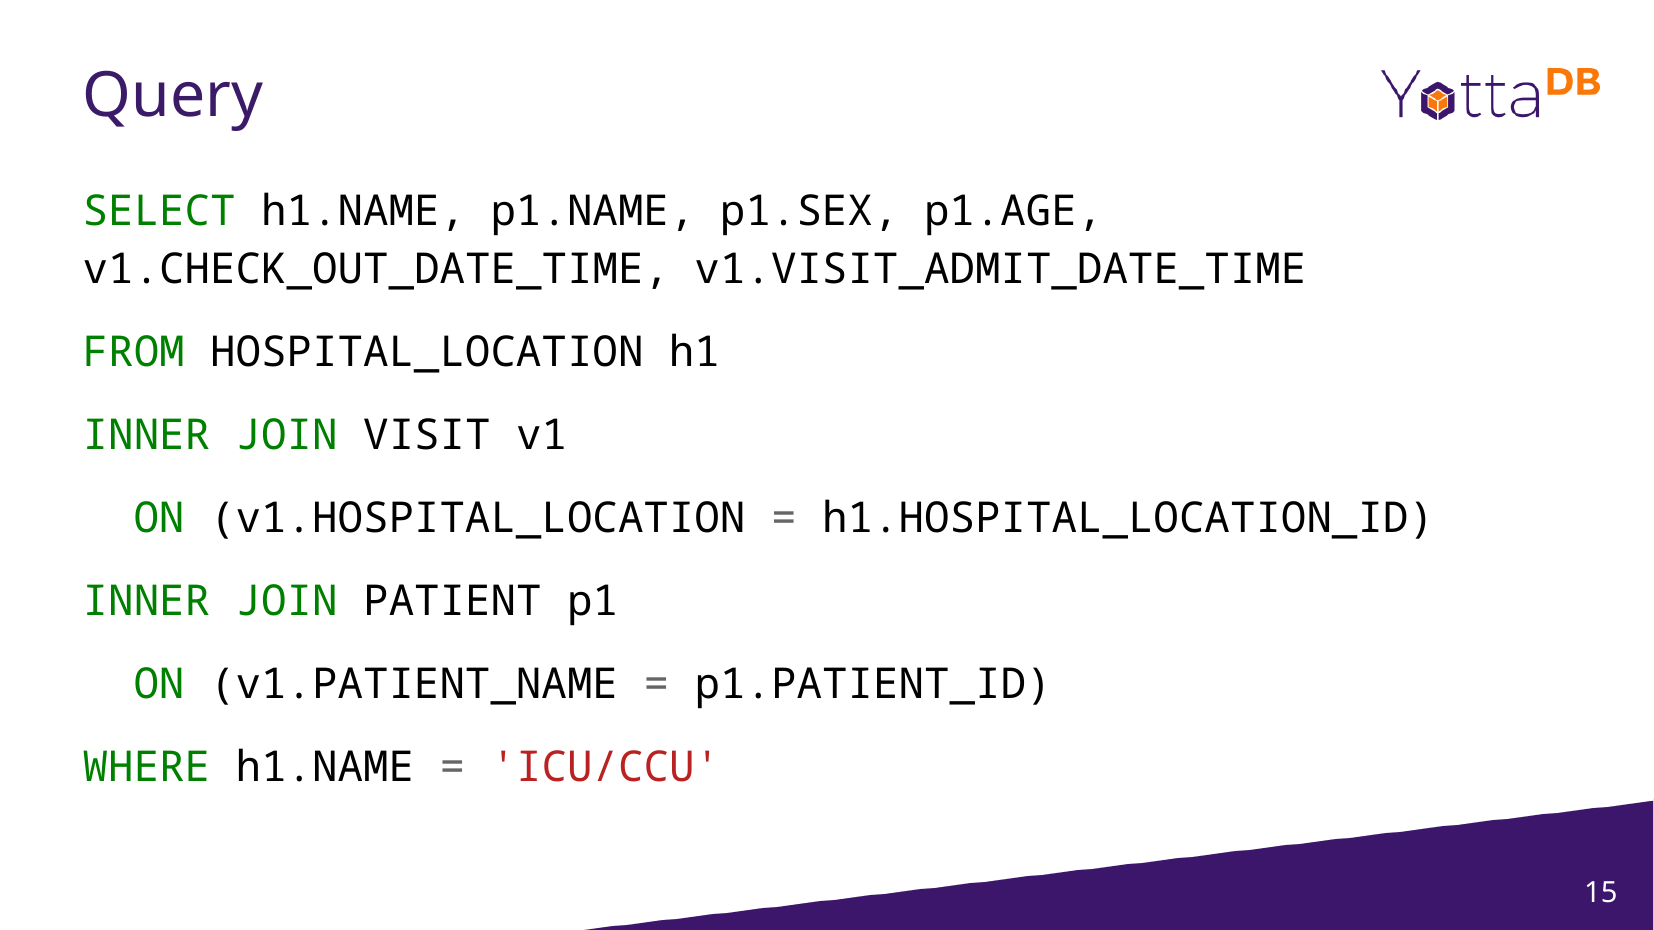

Query
# SELECT h1.NAME, p1.NAME, p1.SEX, p1.AGE, v1.CHECK_OUT_DATE_TIME, v1.VISIT_ADMIT_DATE_TIME
FROM HOSPITAL_LOCATION h1
INNER JOIN VISIT v1
 ON (v1.HOSPITAL_LOCATION = h1.HOSPITAL_LOCATION_ID)
INNER JOIN PATIENT p1
 ON (v1.PATIENT_NAME = p1.PATIENT_ID)
WHERE h1.NAME = 'ICU/CCU'
15